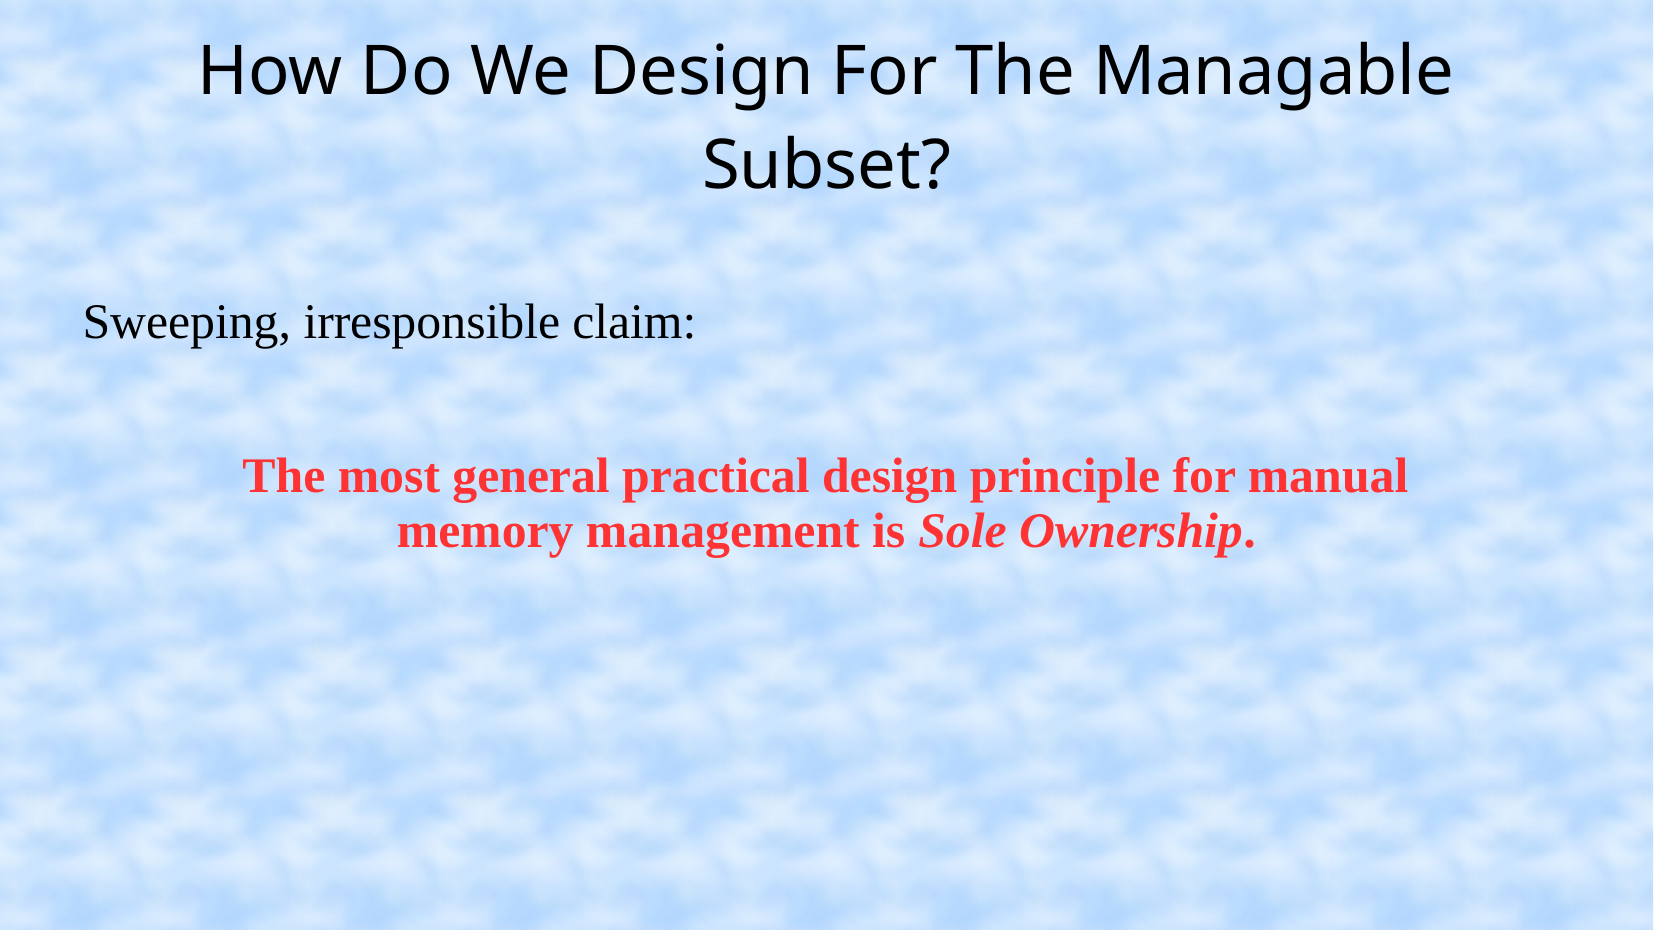

# How Do We Design For The Managable Subset?
Sweeping, irresponsible claim:
The most general practical design principle for manual memory management is Sole Ownership.